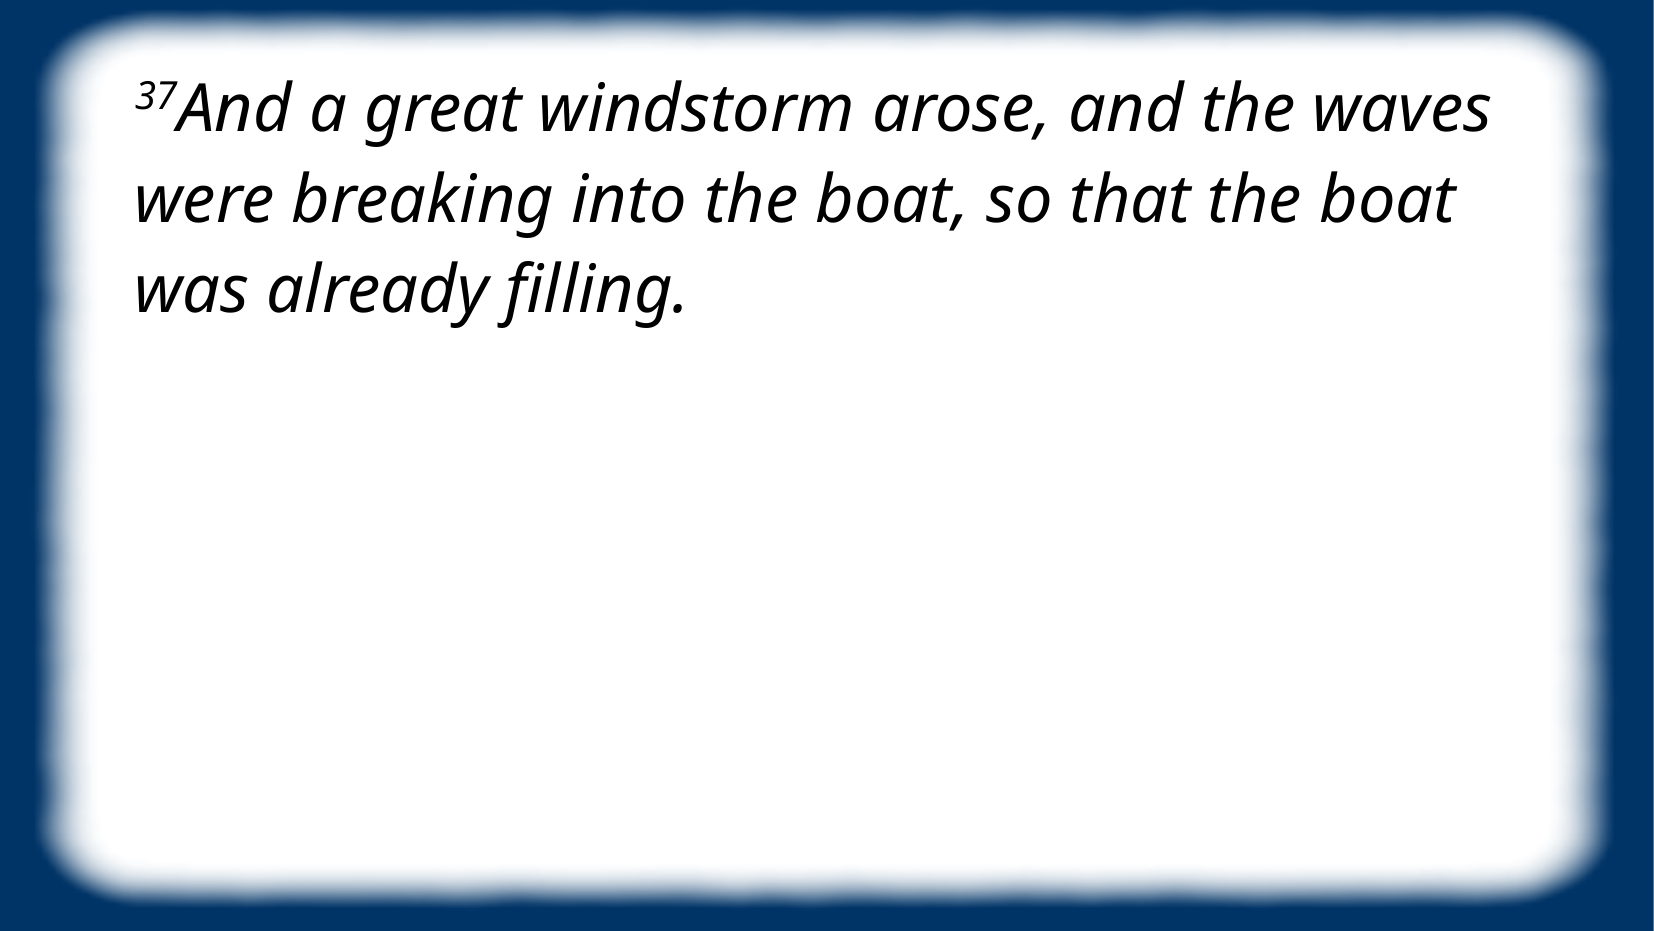

37And a great windstorm arose, and the waves were breaking into the boat, so that the boat was already filling.